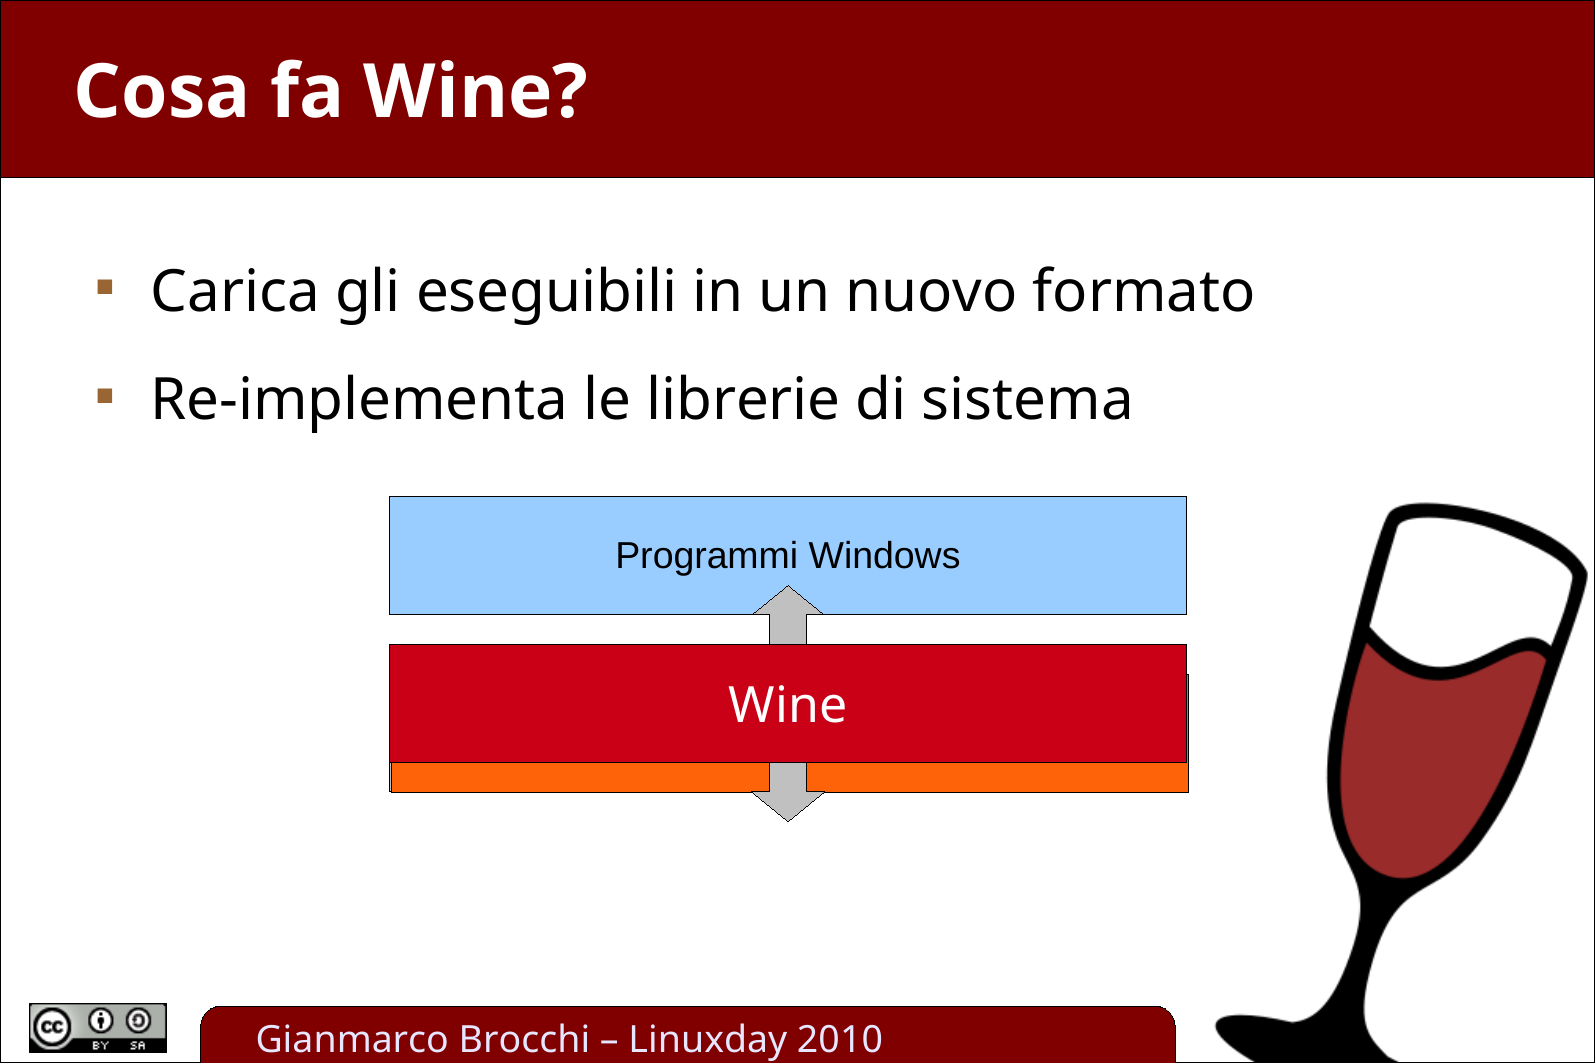

# Cosa fa Wine?
Carica gli eseguibili in un nuovo formato
Re-implementa le librerie di sistema
Programmi Windows
Wine
Kernel & Driver Windows NT
Kernel & Driver Linux